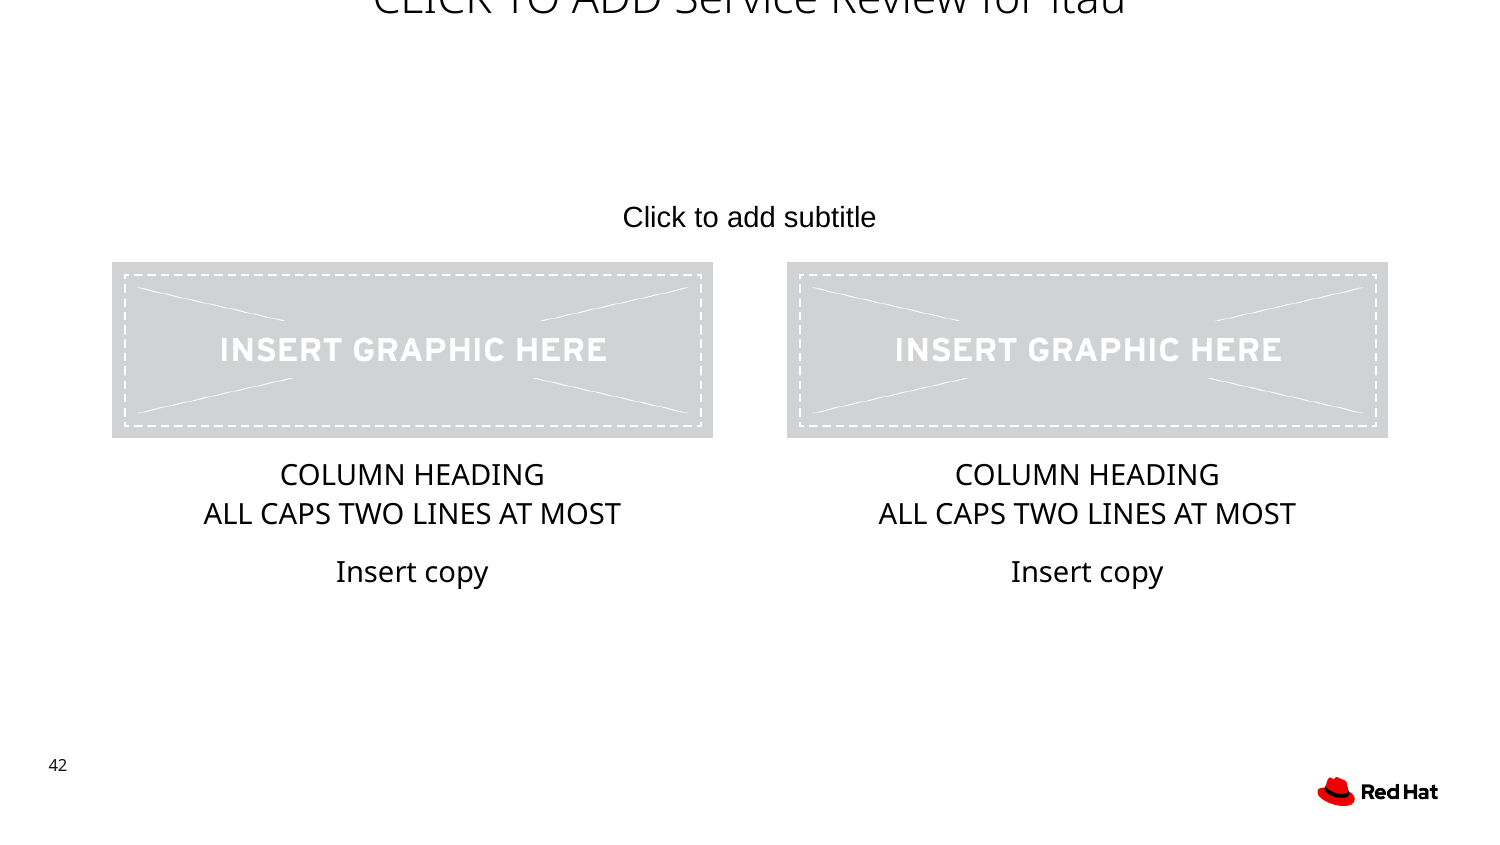

# CLICK TO ADD Service Review for itau
Click to add subtitle
COLUMN HEADING
ALL CAPS TWO LINES AT MOST
COLUMN HEADING
ALL CAPS TWO LINES AT MOST
Insert copy
Insert copy
42